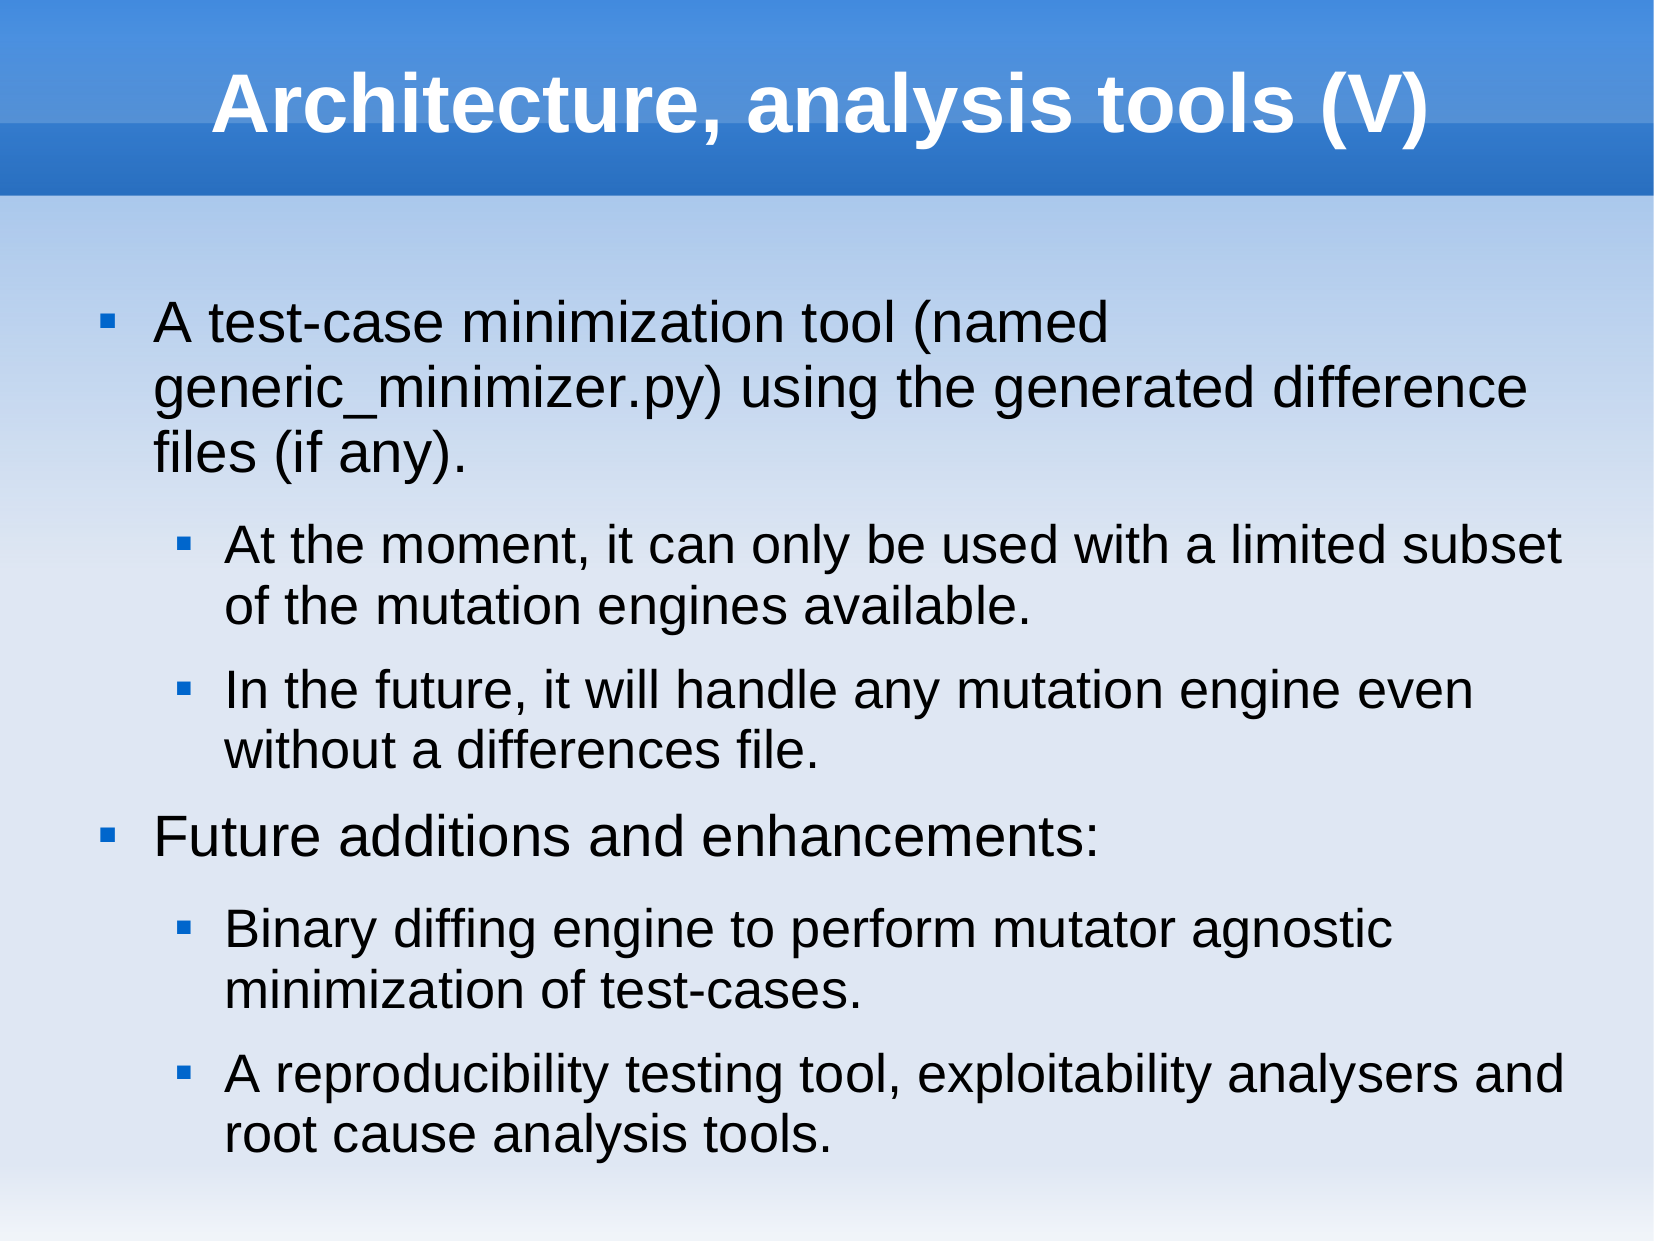

# Architecture, analysis tools (V)
A test-case minimization tool (named generic_minimizer.py) using the generated difference files (if any).
At the moment, it can only be used with a limited subset of the mutation engines available.
In the future, it will handle any mutation engine even without a differences file.
Future additions and enhancements:
Binary diffing engine to perform mutator agnostic minimization of test-cases.
A reproducibility testing tool, exploitability analysers and root cause analysis tools.